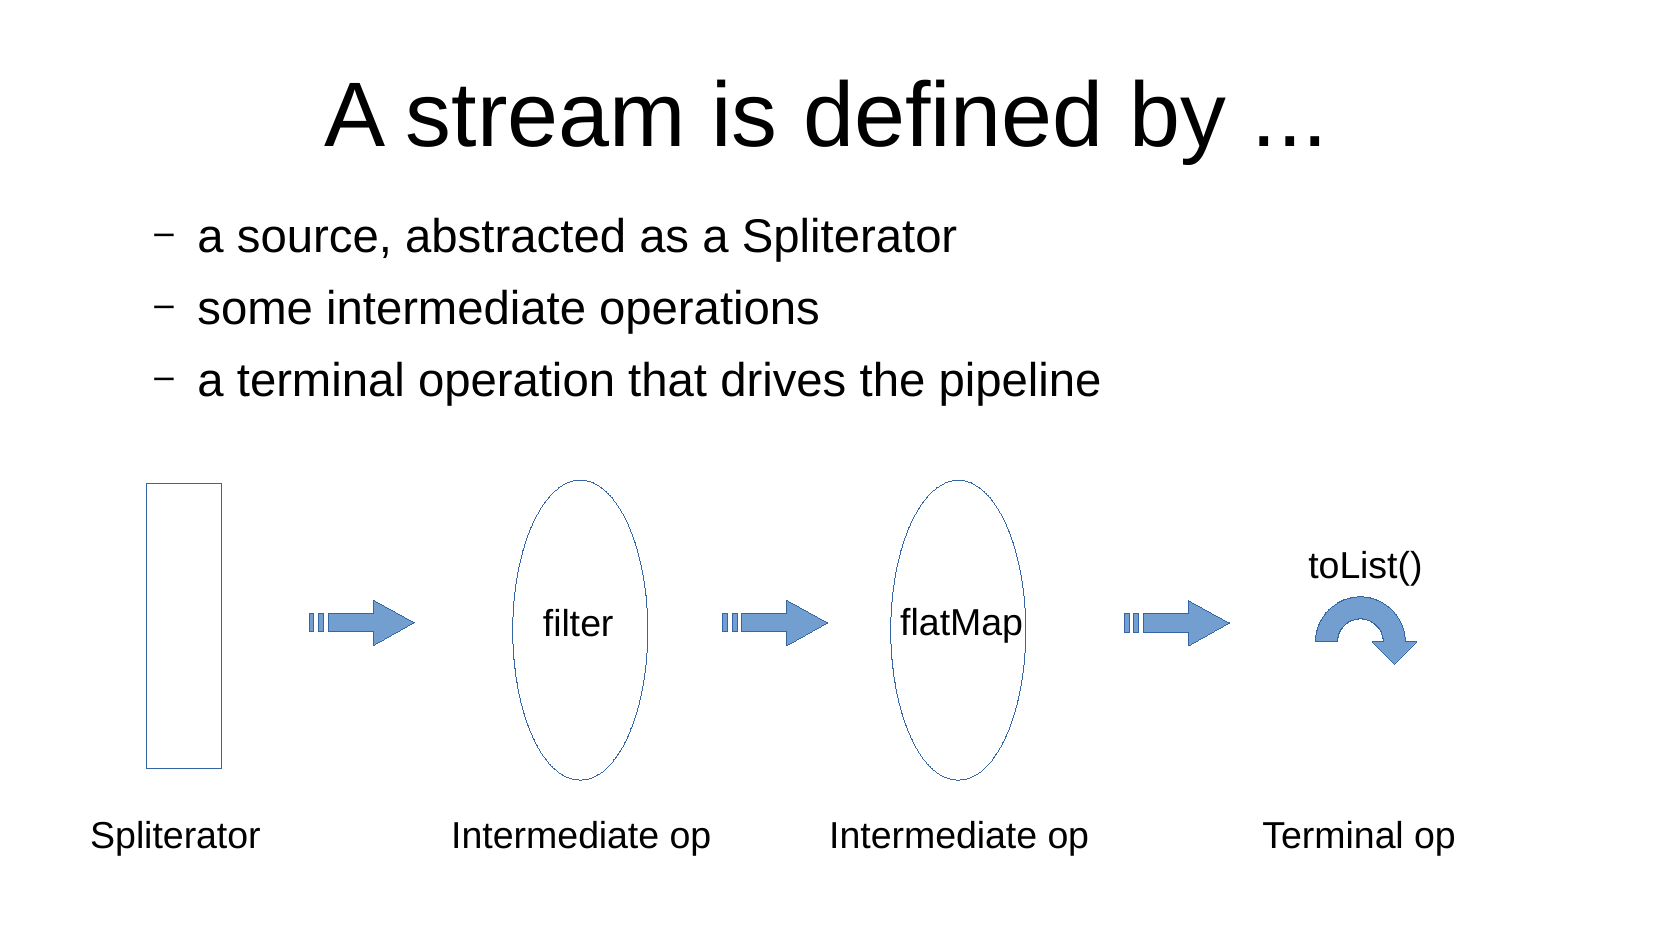

# A stream is defined by ...
a source, abstracted as a Spliterator
some intermediate operations
a terminal operation that drives the pipeline
toList()
flatMap
filter
Spliterator
Intermediate op
Intermediate op
Terminal op